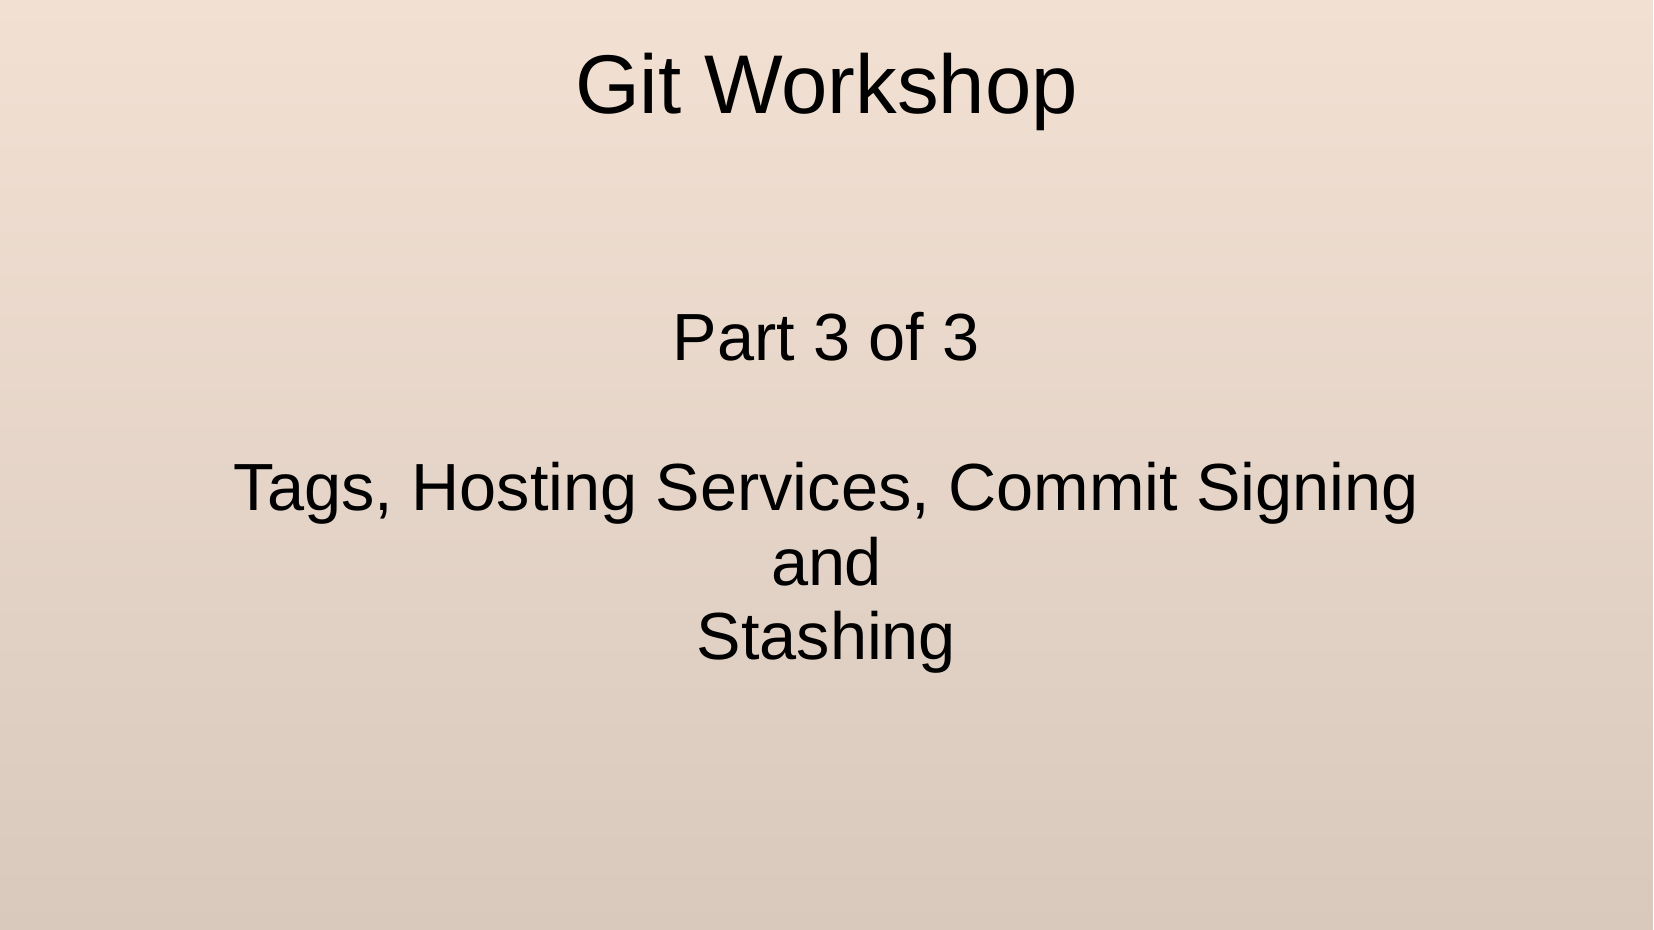

# Git Workshop
Part 3 of 3
Tags, Hosting Services, Commit Signing
and
Stashing